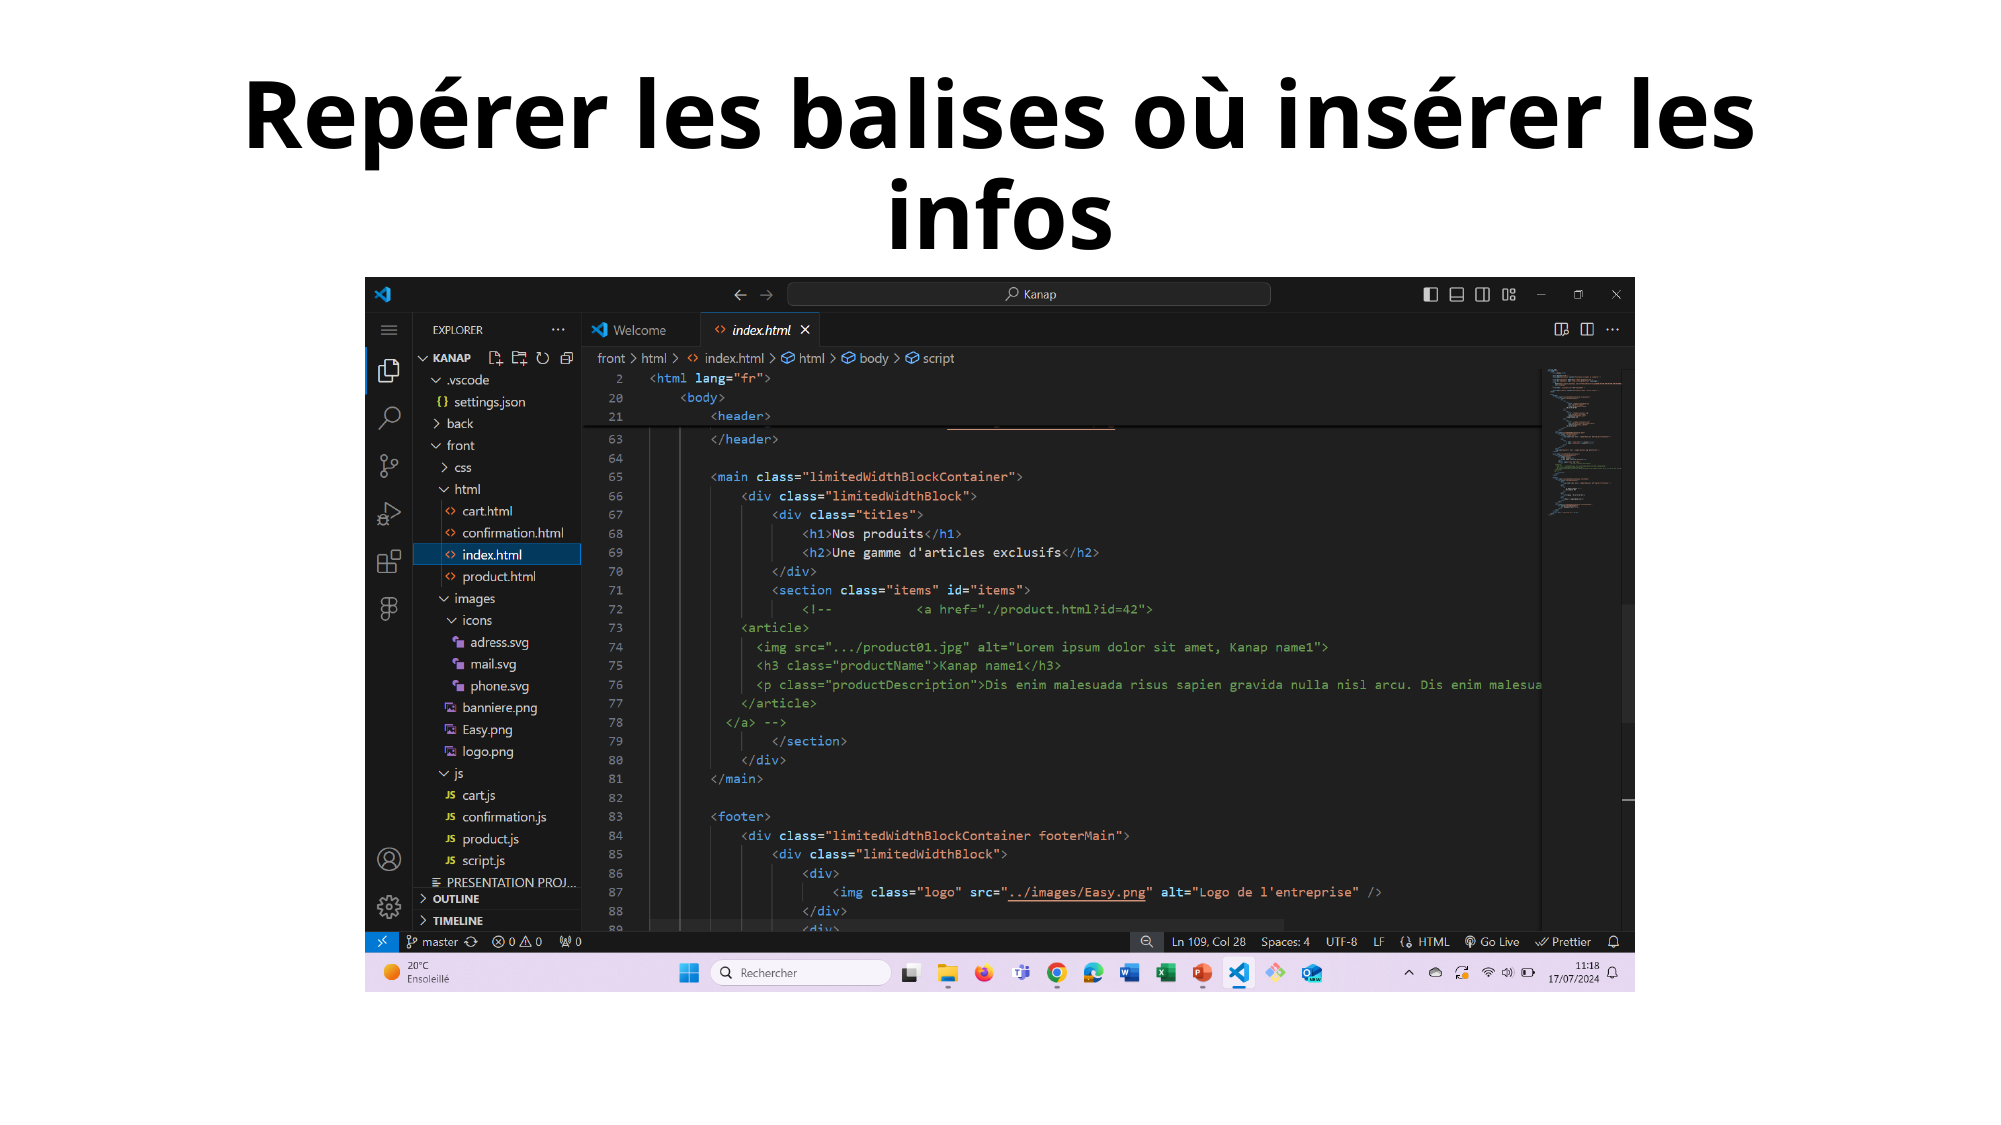

# Repérer les balises où insérer les infos